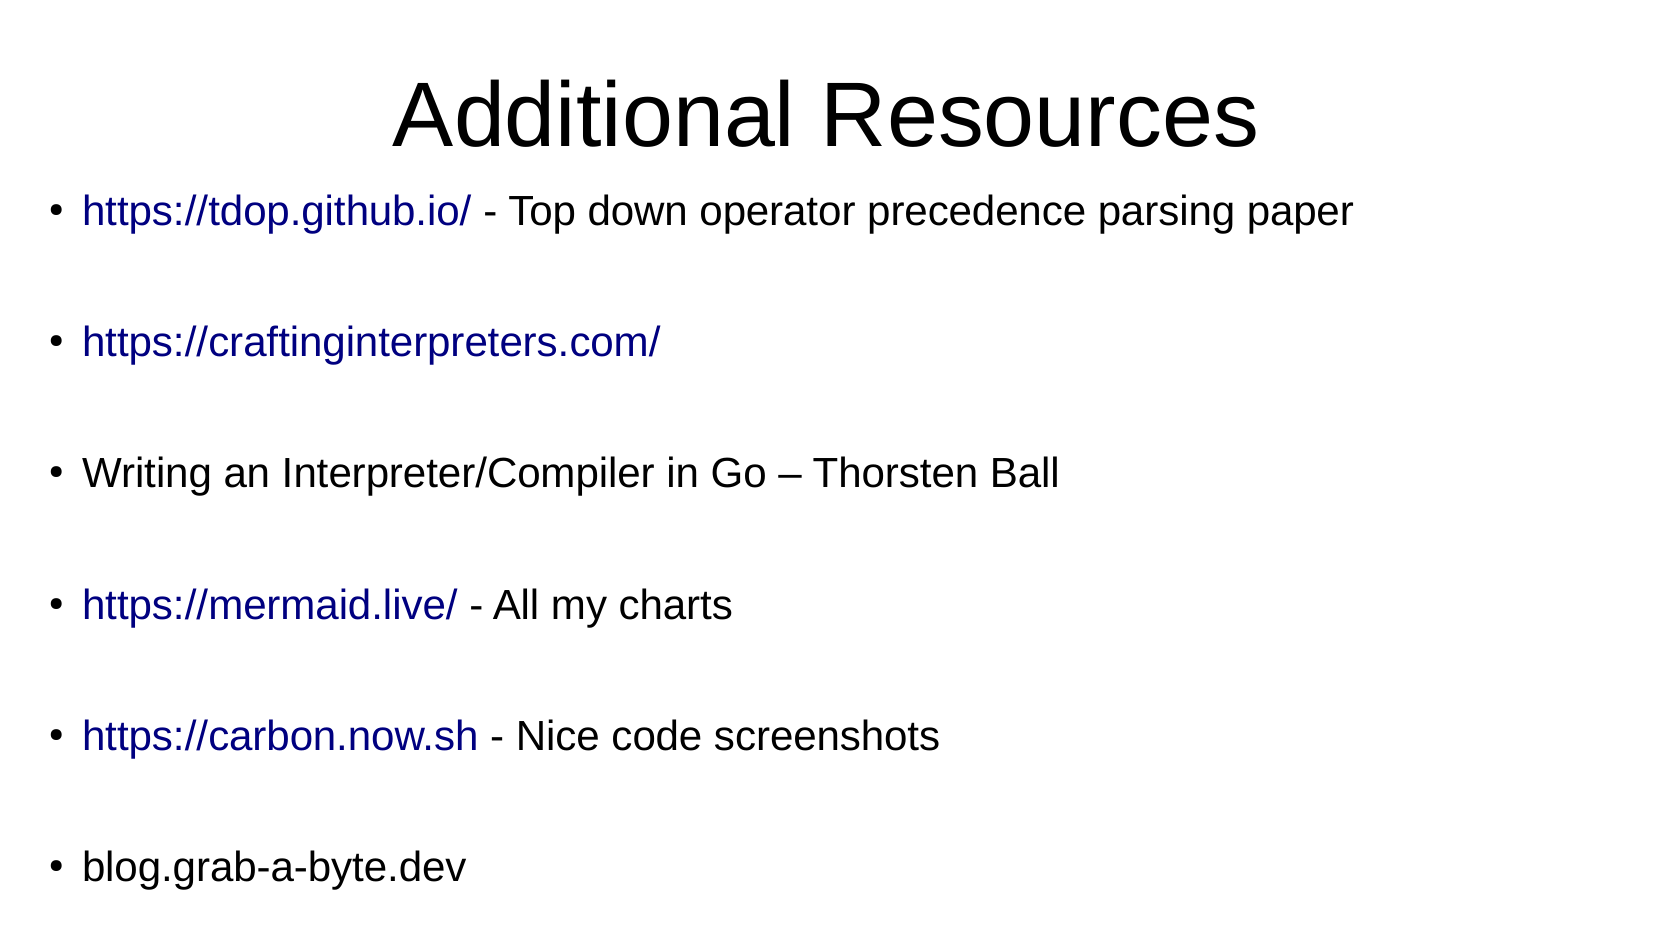

# Additional Resources
https://tdop.github.io/ - Top down operator precedence parsing paper
https://craftinginterpreters.com/
Writing an Interpreter/Compiler in Go – Thorsten Ball
https://mermaid.live/ - All my charts
https://carbon.now.sh - Nice code screenshots
blog.grab-a-byte.dev